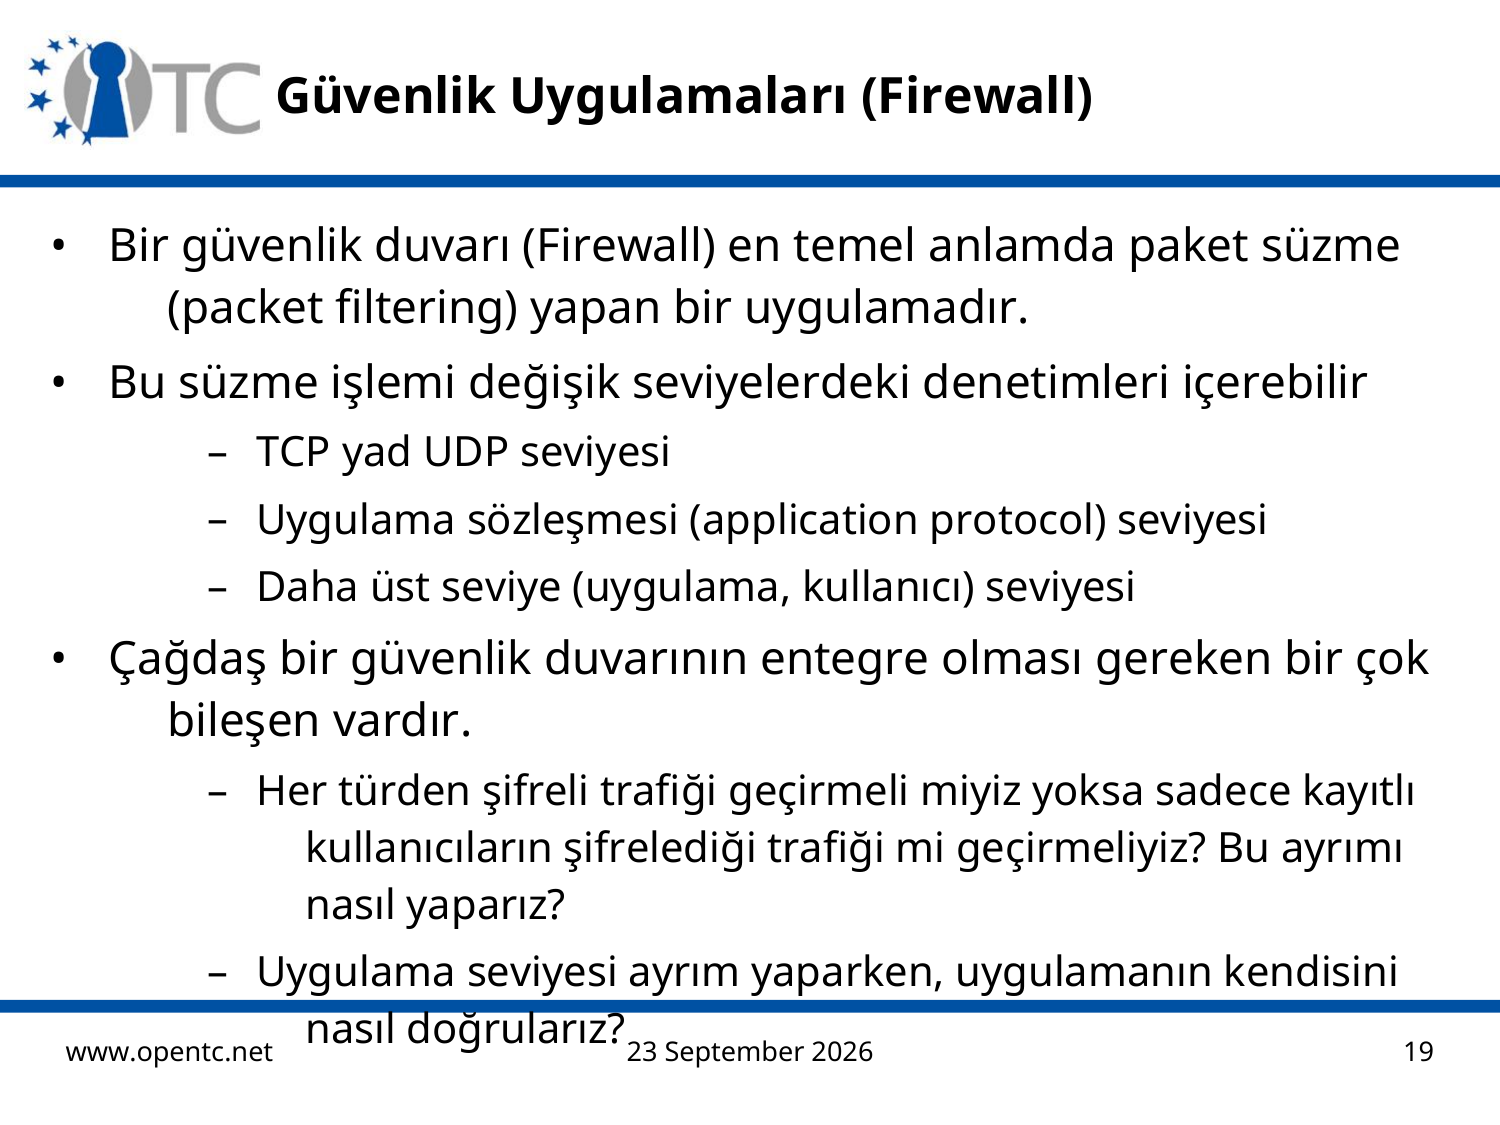

# Güvenlik Uygulamaları (Firewall)
Bir güvenlik duvarı (Firewall) en temel anlamda paket süzme (packet filtering) yapan bir uygulamadır.
Bu süzme işlemi değişik seviyelerdeki denetimleri içerebilir
TCP yad UDP seviyesi
Uygulama sözleşmesi (application protocol) seviyesi
Daha üst seviye (uygulama, kullanıcı) seviyesi
Çağdaş bir güvenlik duvarının entegre olması gereken bir çok bileşen vardır.
Her türden şifreli trafiği geçirmeli miyiz yoksa sadece kayıtlı kullanıcıların şifrelediği trafiği mi geçirmeliyiz? Bu ayrımı nasıl yaparız?
Uygulama seviyesi ayrım yaparken, uygulamanın kendisini nasıl doğrularız?